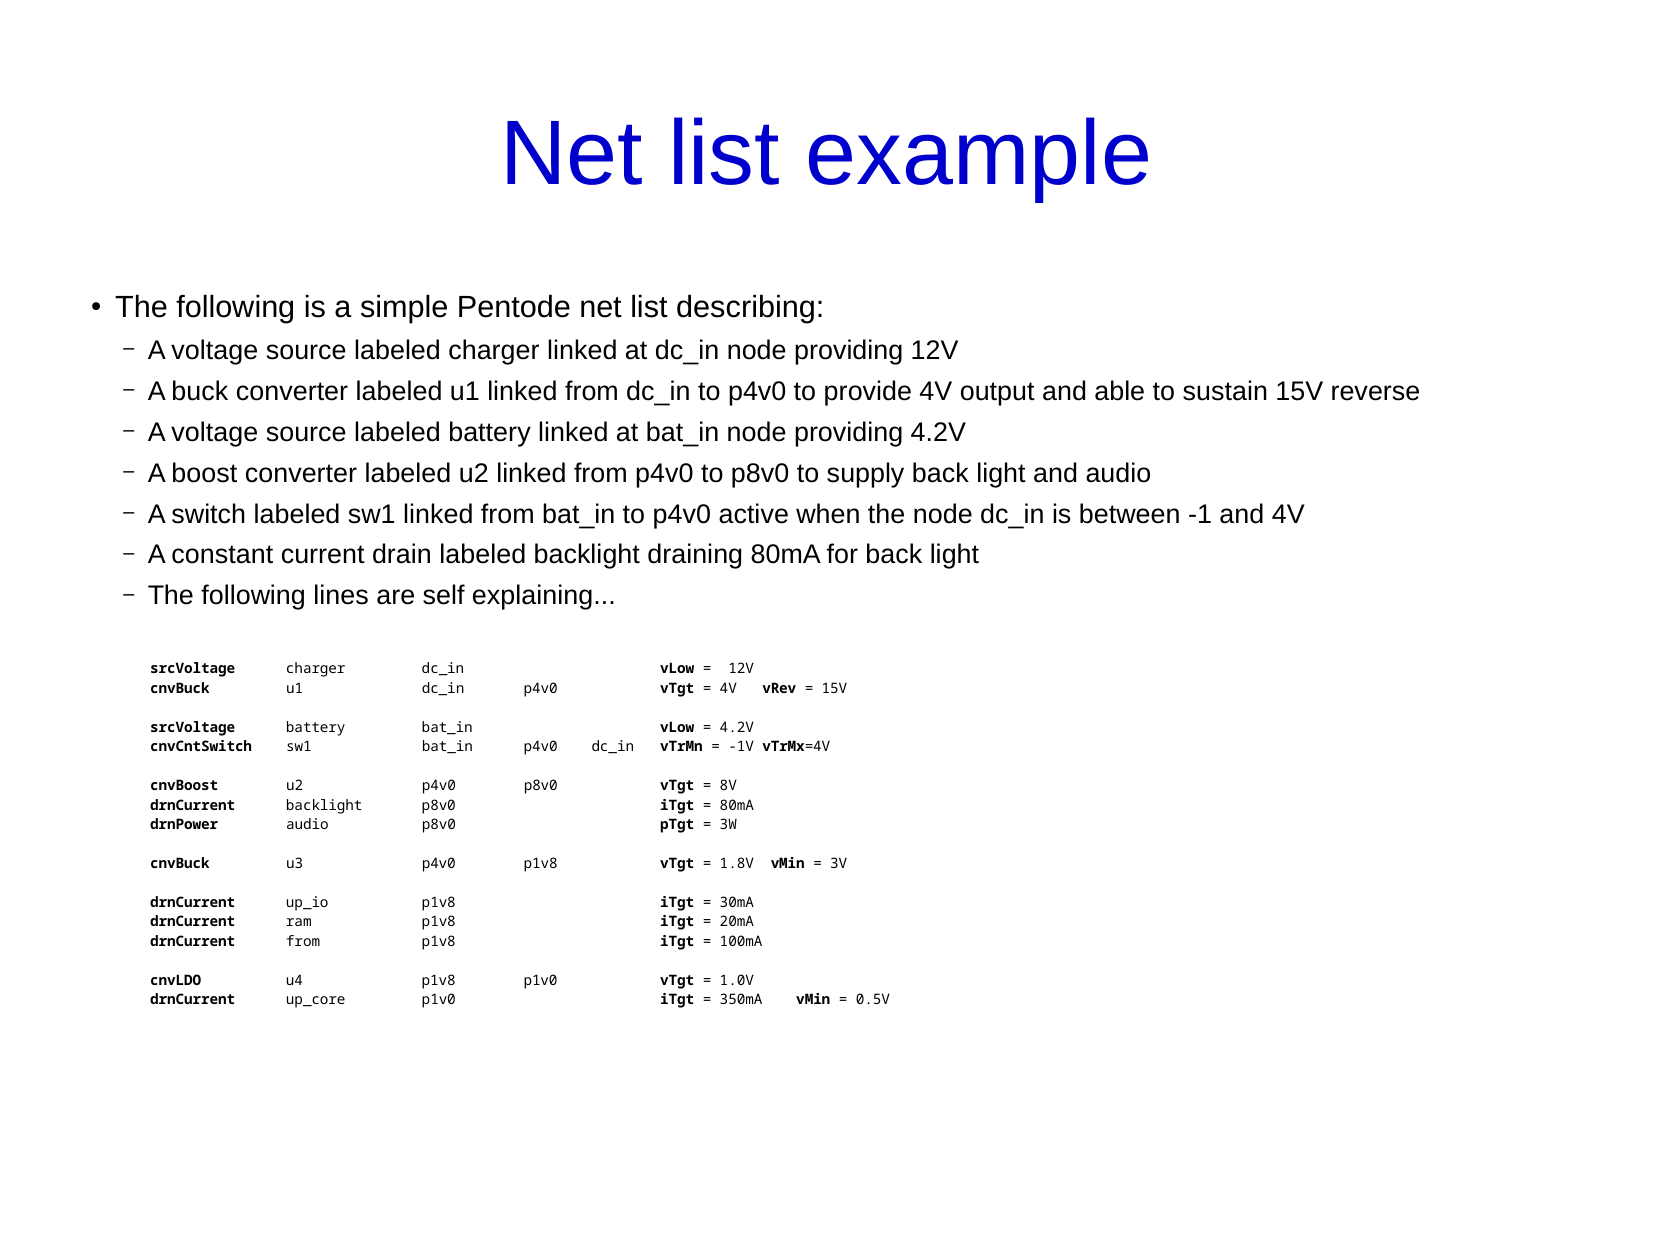

# Net list example
The following is a simple Pentode net list describing:
A voltage source labeled charger linked at dc_in node providing 12V
A buck converter labeled u1 linked from dc_in to p4v0 to provide 4V output and able to sustain 15V reverse
A voltage source labeled battery linked at bat_in node providing 4.2V
A boost converter labeled u2 linked from p4v0 to p8v0 to supply back light and audio
A switch labeled sw1 linked from bat_in to p4v0 active when the node dc_in is between -1 and 4V
A constant current drain labeled backlight draining 80mA for back light
The following lines are self explaining...
srcVoltage charger dc_in vLow = 12V
cnvBuck u1 dc_in p4v0 vTgt = 4V vRev = 15V
srcVoltage battery bat_in vLow = 4.2V
cnvCntSwitch sw1 bat_in p4v0 dc_in vTrMn = -1V vTrMx=4V
cnvBoost u2 p4v0 p8v0 vTgt = 8V
drnCurrent backlight p8v0 iTgt = 80mA
drnPower audio p8v0 pTgt = 3W
cnvBuck u3 p4v0 p1v8 vTgt = 1.8V vMin = 3V
drnCurrent up_io p1v8 iTgt = 30mA
drnCurrent ram p1v8 iTgt = 20mA
drnCurrent from p1v8 iTgt = 100mA
cnvLDO u4 p1v8 p1v0 vTgt = 1.0V
drnCurrent up_core p1v0 iTgt = 350mA vMin = 0.5V